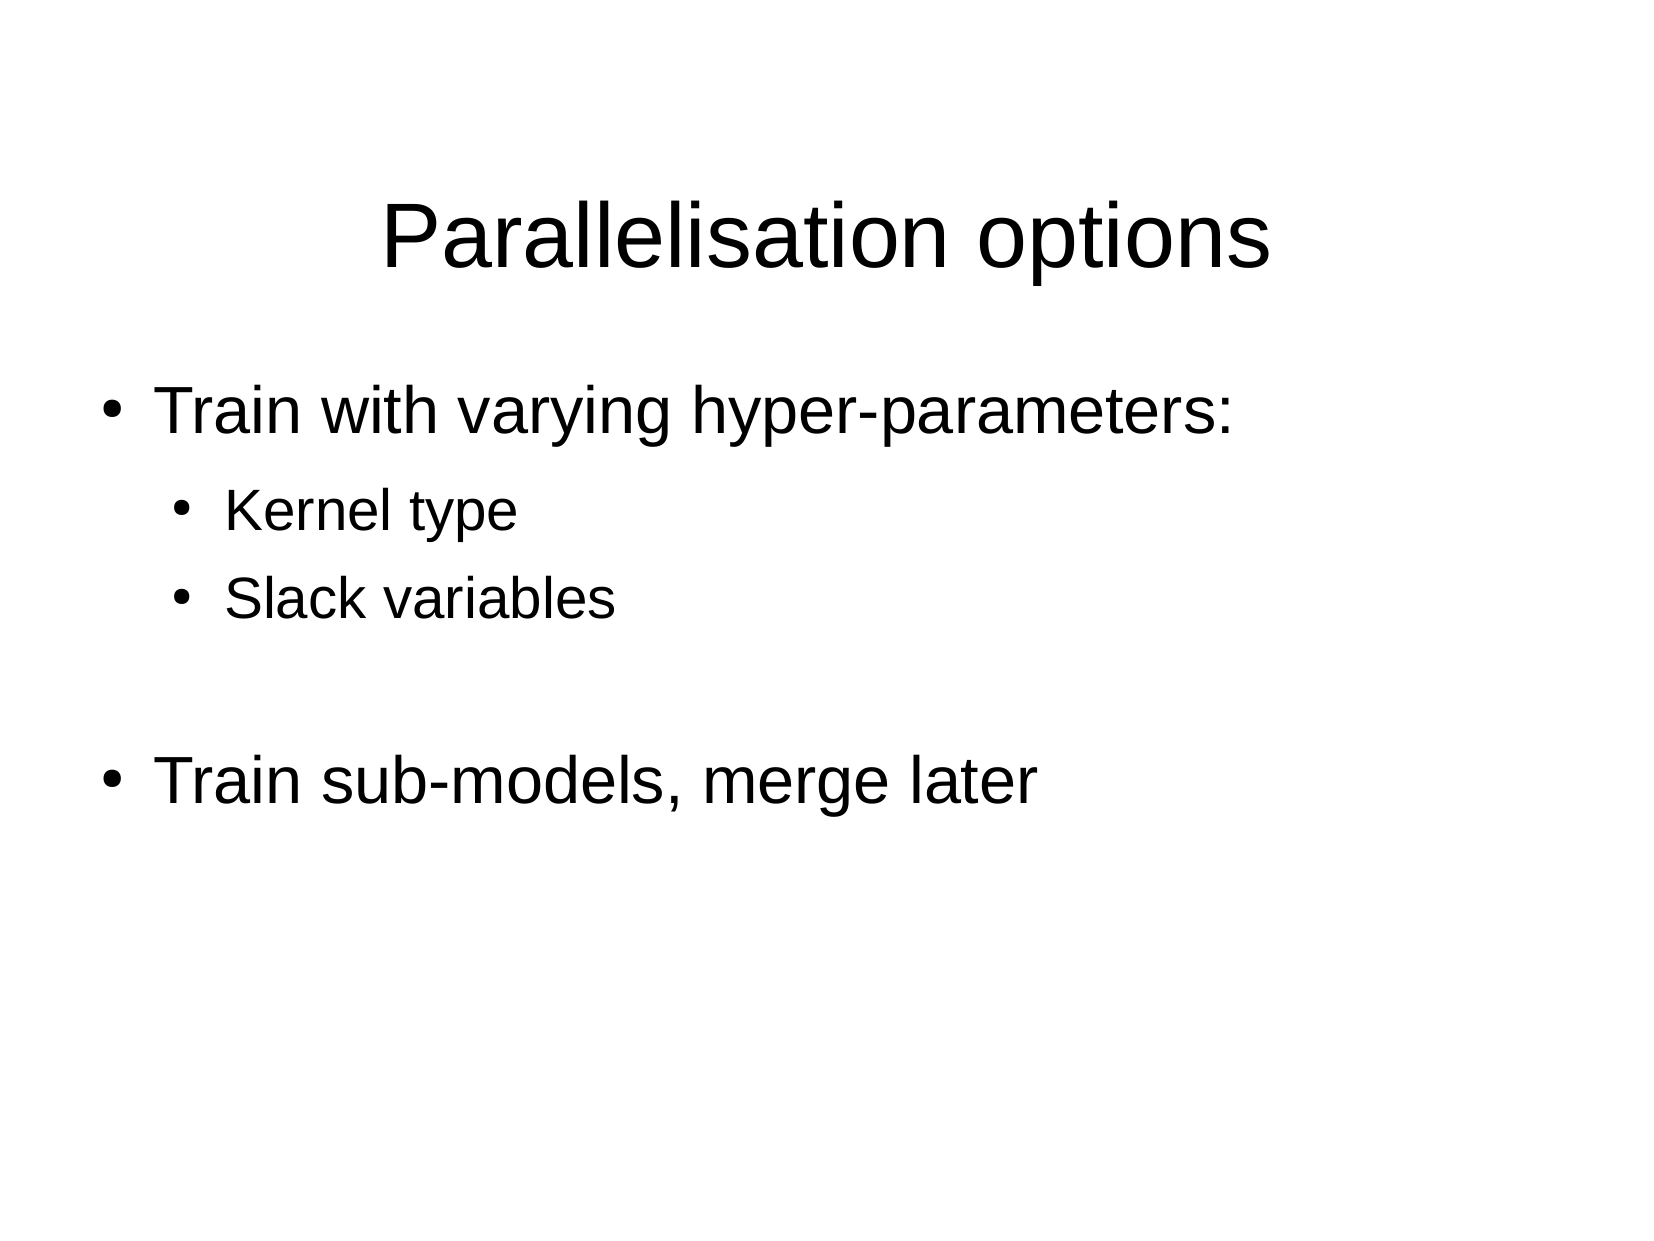

# Parallelisation options
Train with varying hyper-parameters:
Kernel type
Slack variables
Train sub-models, merge later